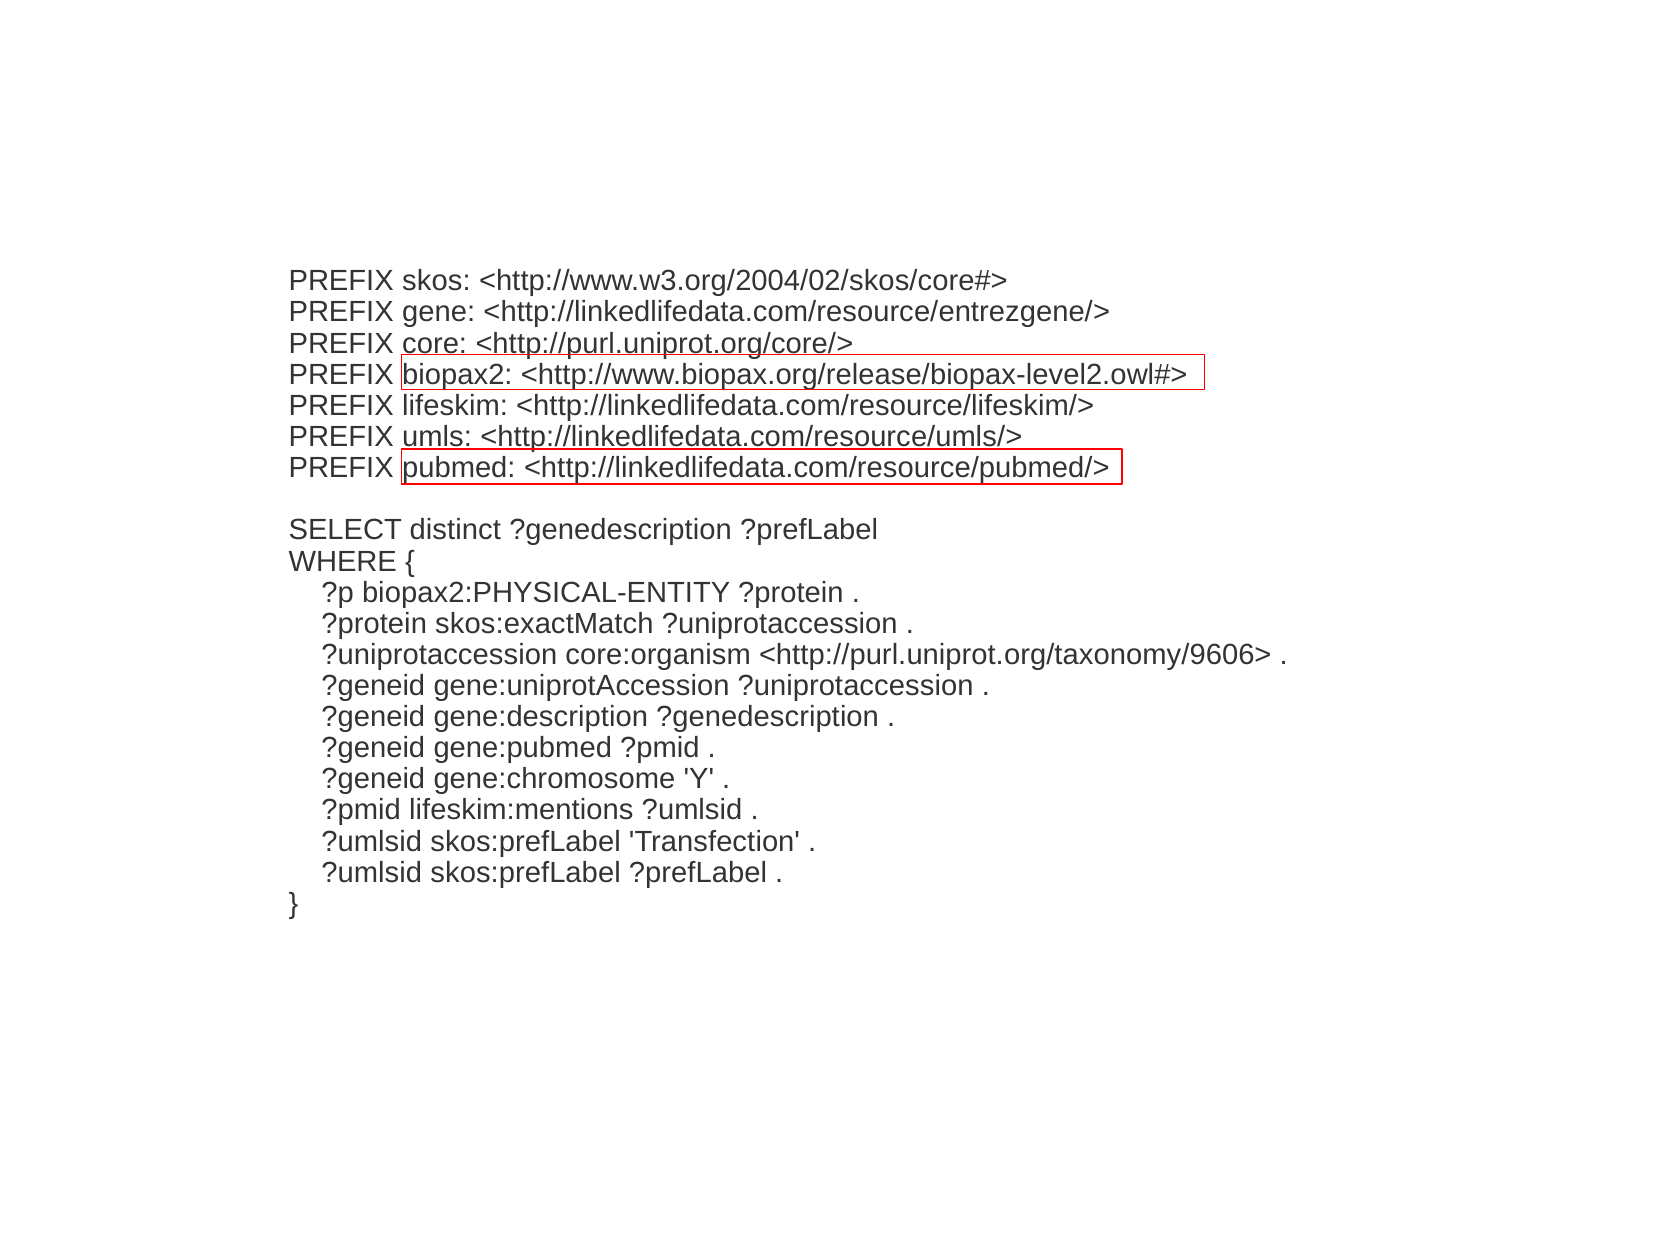

PREFIX skos: <http://www.w3.org/2004/02/skos/core#>
PREFIX gene: <http://linkedlifedata.com/resource/entrezgene/>
PREFIX core: <http://purl.uniprot.org/core/>
PREFIX biopax2: <http://www.biopax.org/release/biopax-level2.owl#>
PREFIX lifeskim: <http://linkedlifedata.com/resource/lifeskim/>
PREFIX umls: <http://linkedlifedata.com/resource/umls/>
PREFIX pubmed: <http://linkedlifedata.com/resource/pubmed/>
SELECT distinct ?genedescription ?prefLabel
WHERE {
 ?p biopax2:PHYSICAL-ENTITY ?protein .
 ?protein skos:exactMatch ?uniprotaccession .
 ?uniprotaccession core:organism <http://purl.uniprot.org/taxonomy/9606> .
 ?geneid gene:uniprotAccession ?uniprotaccession .
 ?geneid gene:description ?genedescription .
 ?geneid gene:pubmed ?pmid .
 ?geneid gene:chromosome 'Y' .
 ?pmid lifeskim:mentions ?umlsid .
 ?umlsid skos:prefLabel 'Transfection' .
 ?umlsid skos:prefLabel ?prefLabel .
}